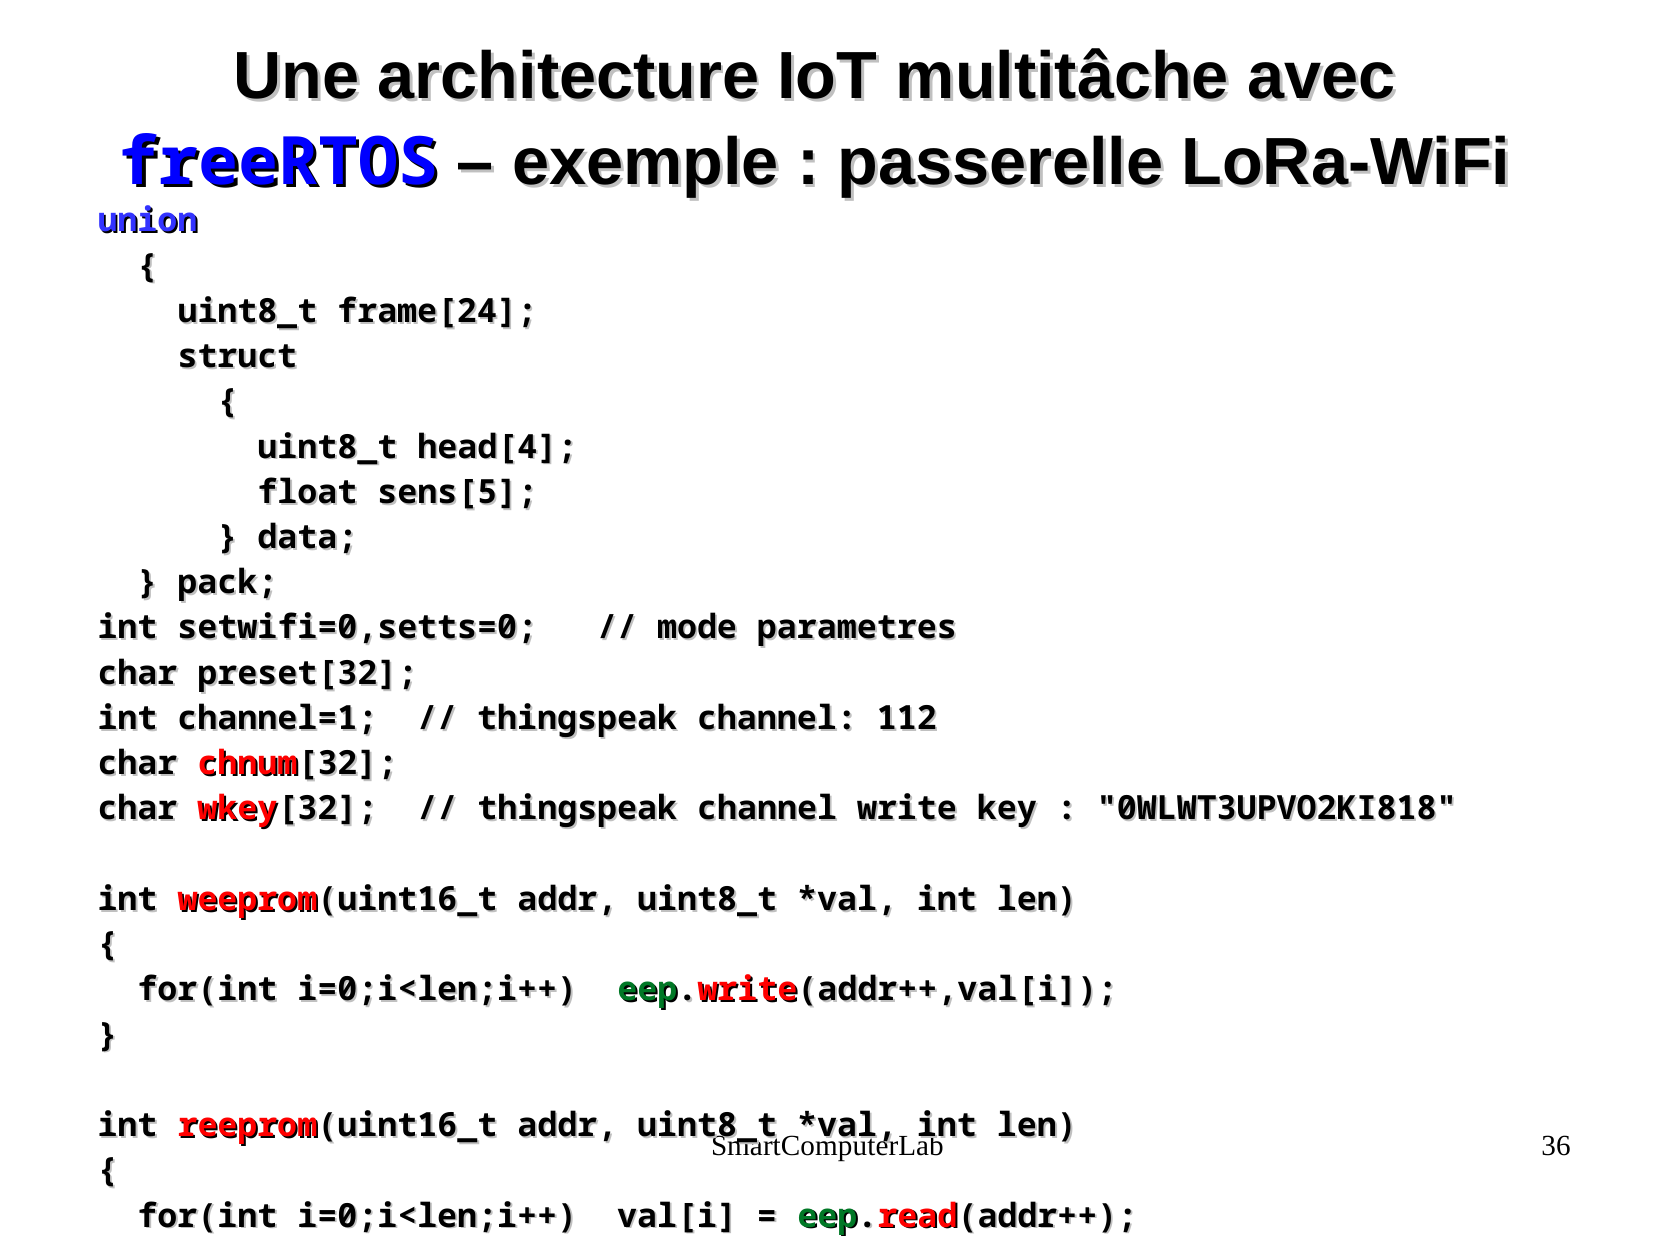

# Une architecture IoT multitâche avec freeRTOS – exemple : passerelle LoRa-WiFi
union
 {
 uint8_t frame[24];
 struct
 {
 uint8_t head[4];
 float sens[5];
 } data;
 } pack;
int setwifi=0,setts=0; // mode parametres
char preset[32];
int channel=1; // thingspeak channel: 112
char chnum[32];
char wkey[32]; // thingspeak channel write key : "0WLWT3UPVO2KI818"
int weeprom(uint16_t addr, uint8_t *val, int len)
{
 for(int i=0;i<len;i++) eep.write(addr++,val[i]);
}
int reeprom(uint16_t addr, uint8_t *val, int len)
{
 for(int i=0;i<len;i++) val[i] = eep.read(addr++);
}
SmartComputerLab
36